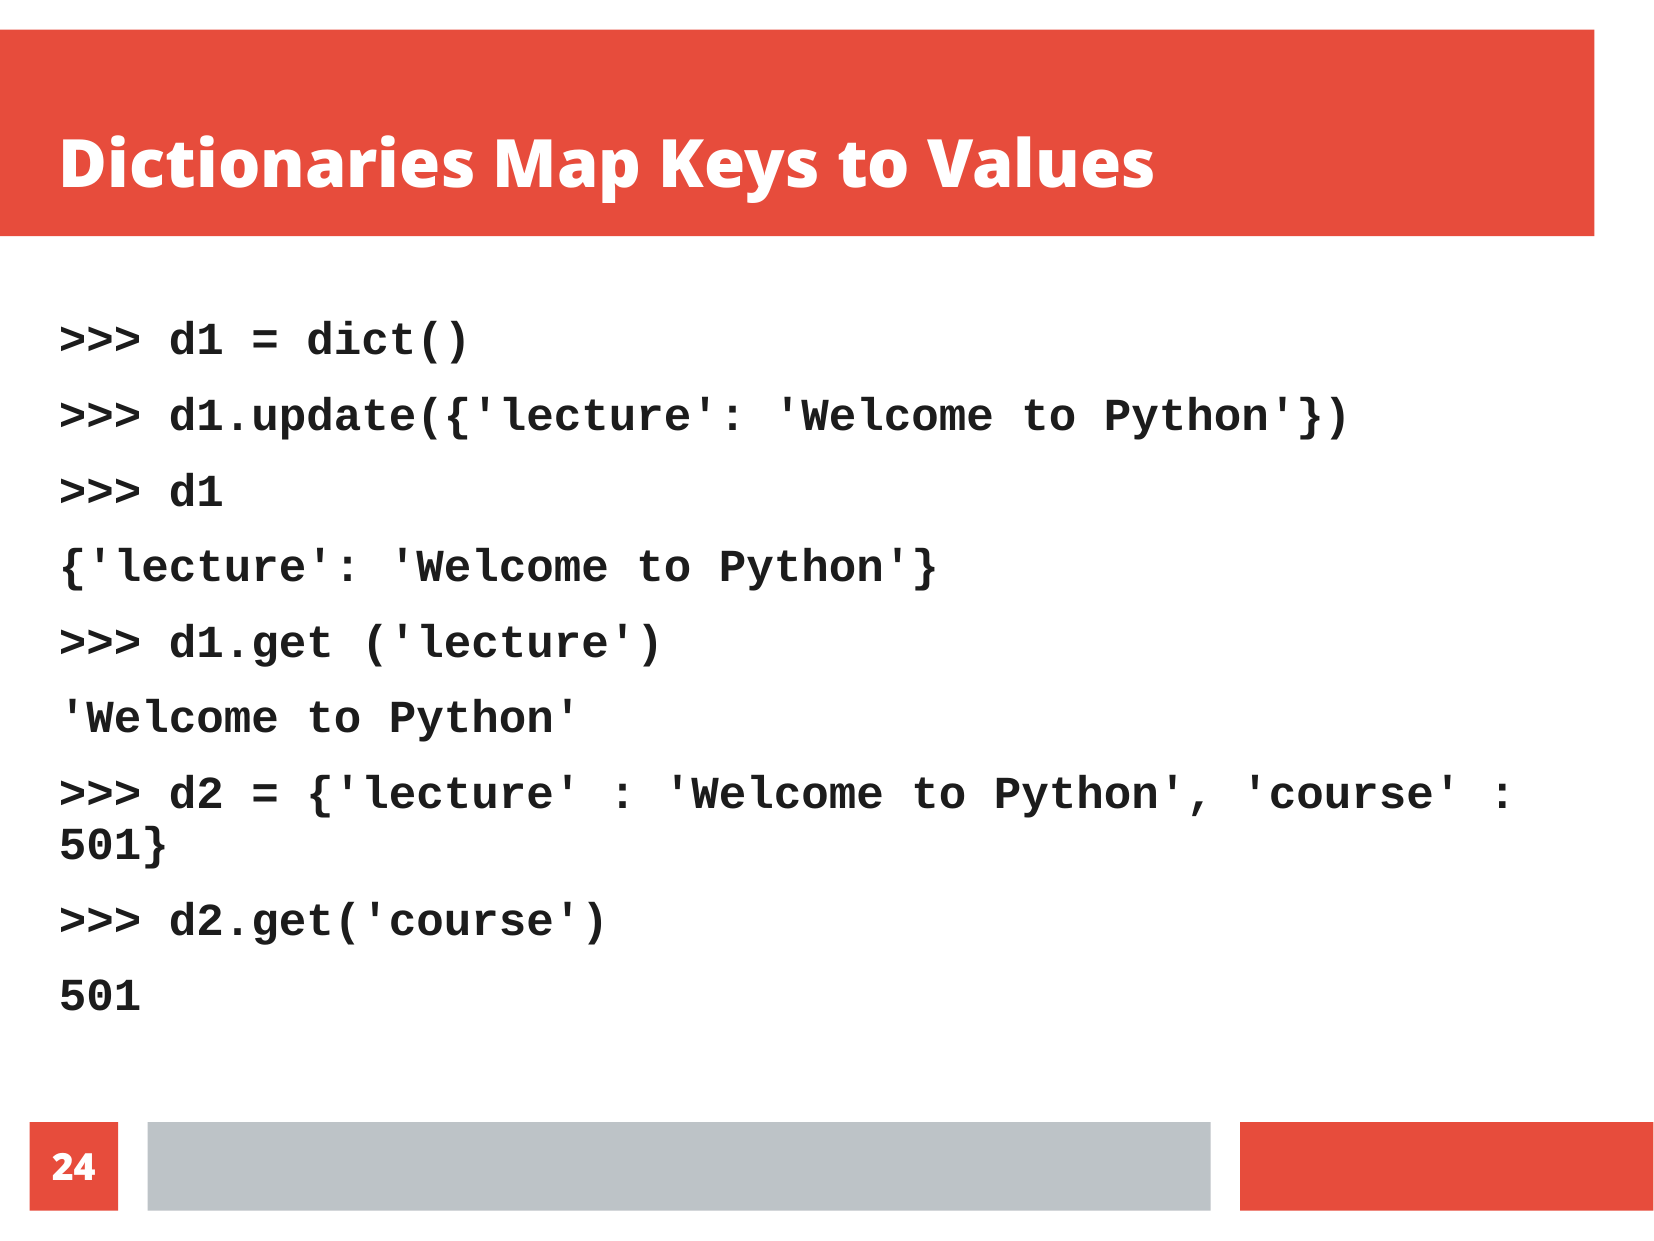

# Dictionaries Map Keys to Values
>>> d1 = dict()
>>> d1.update({'lecture': 'Welcome to Python'})
>>> d1
{'lecture': 'Welcome to Python'}
>>> d1.get ('lecture')
'Welcome to Python'
>>> d2 = {'lecture' : 'Welcome to Python', 'course' : 501}
>>> d2.get('course')
501
24